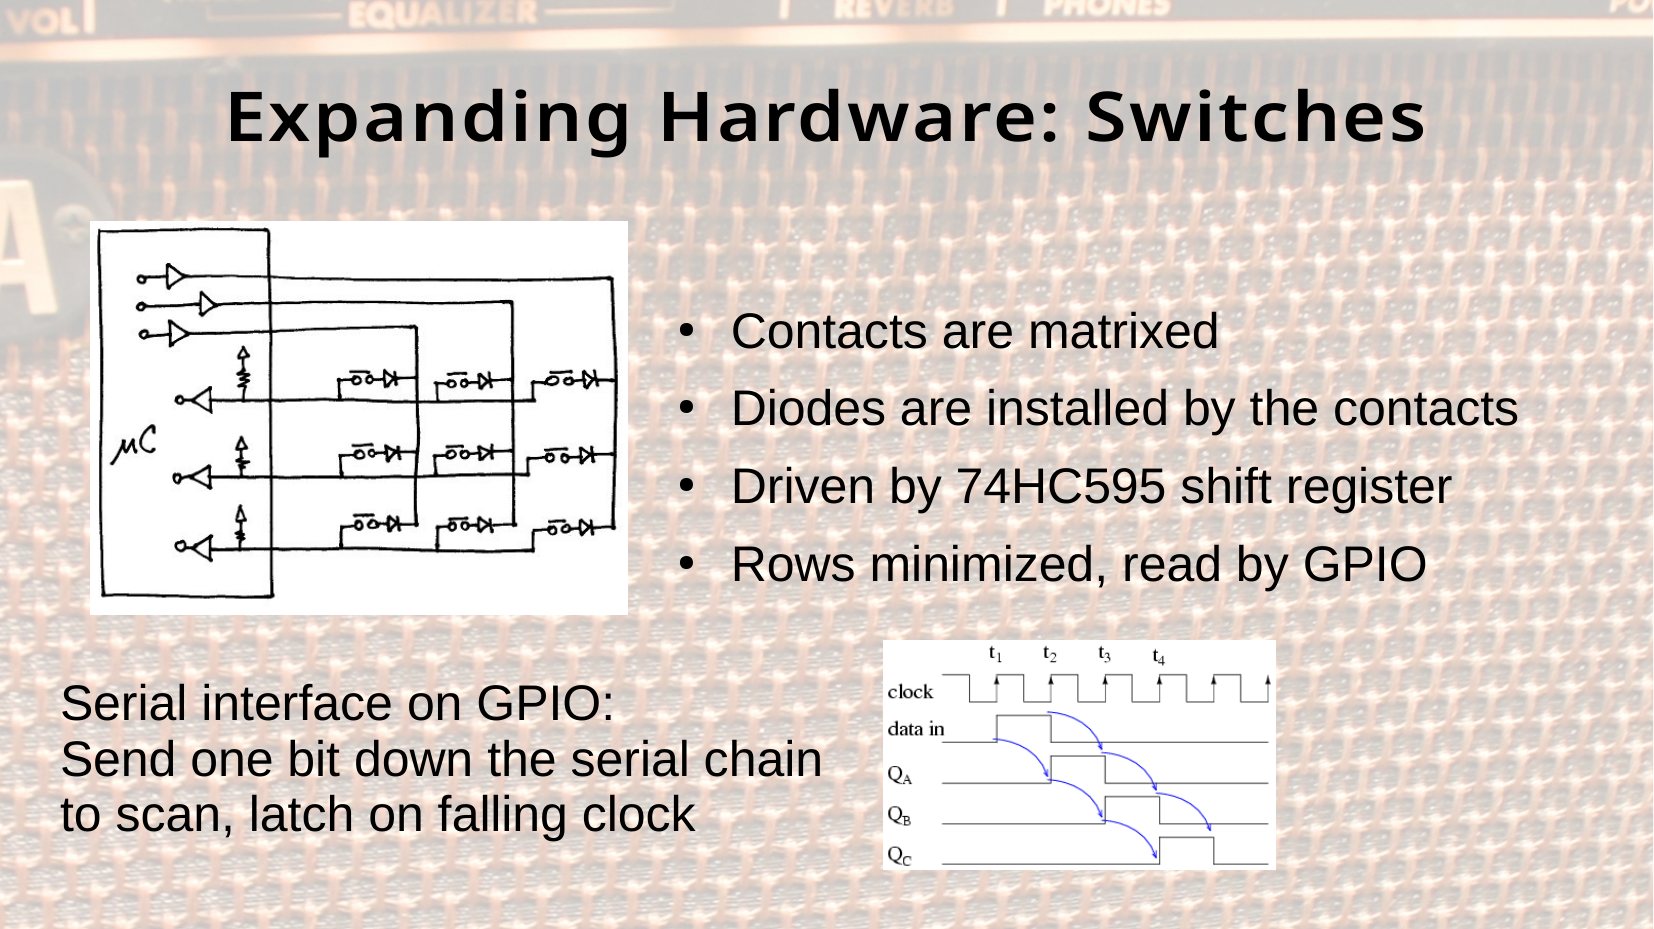

# Expanding Hardware: Switches
Contacts are matrixed
Diodes are installed by the contacts
Driven by 74HC595 shift register
Rows minimized, read by GPIO
Serial interface on GPIO:
Send one bit down the serial chain to scan, latch on falling clock